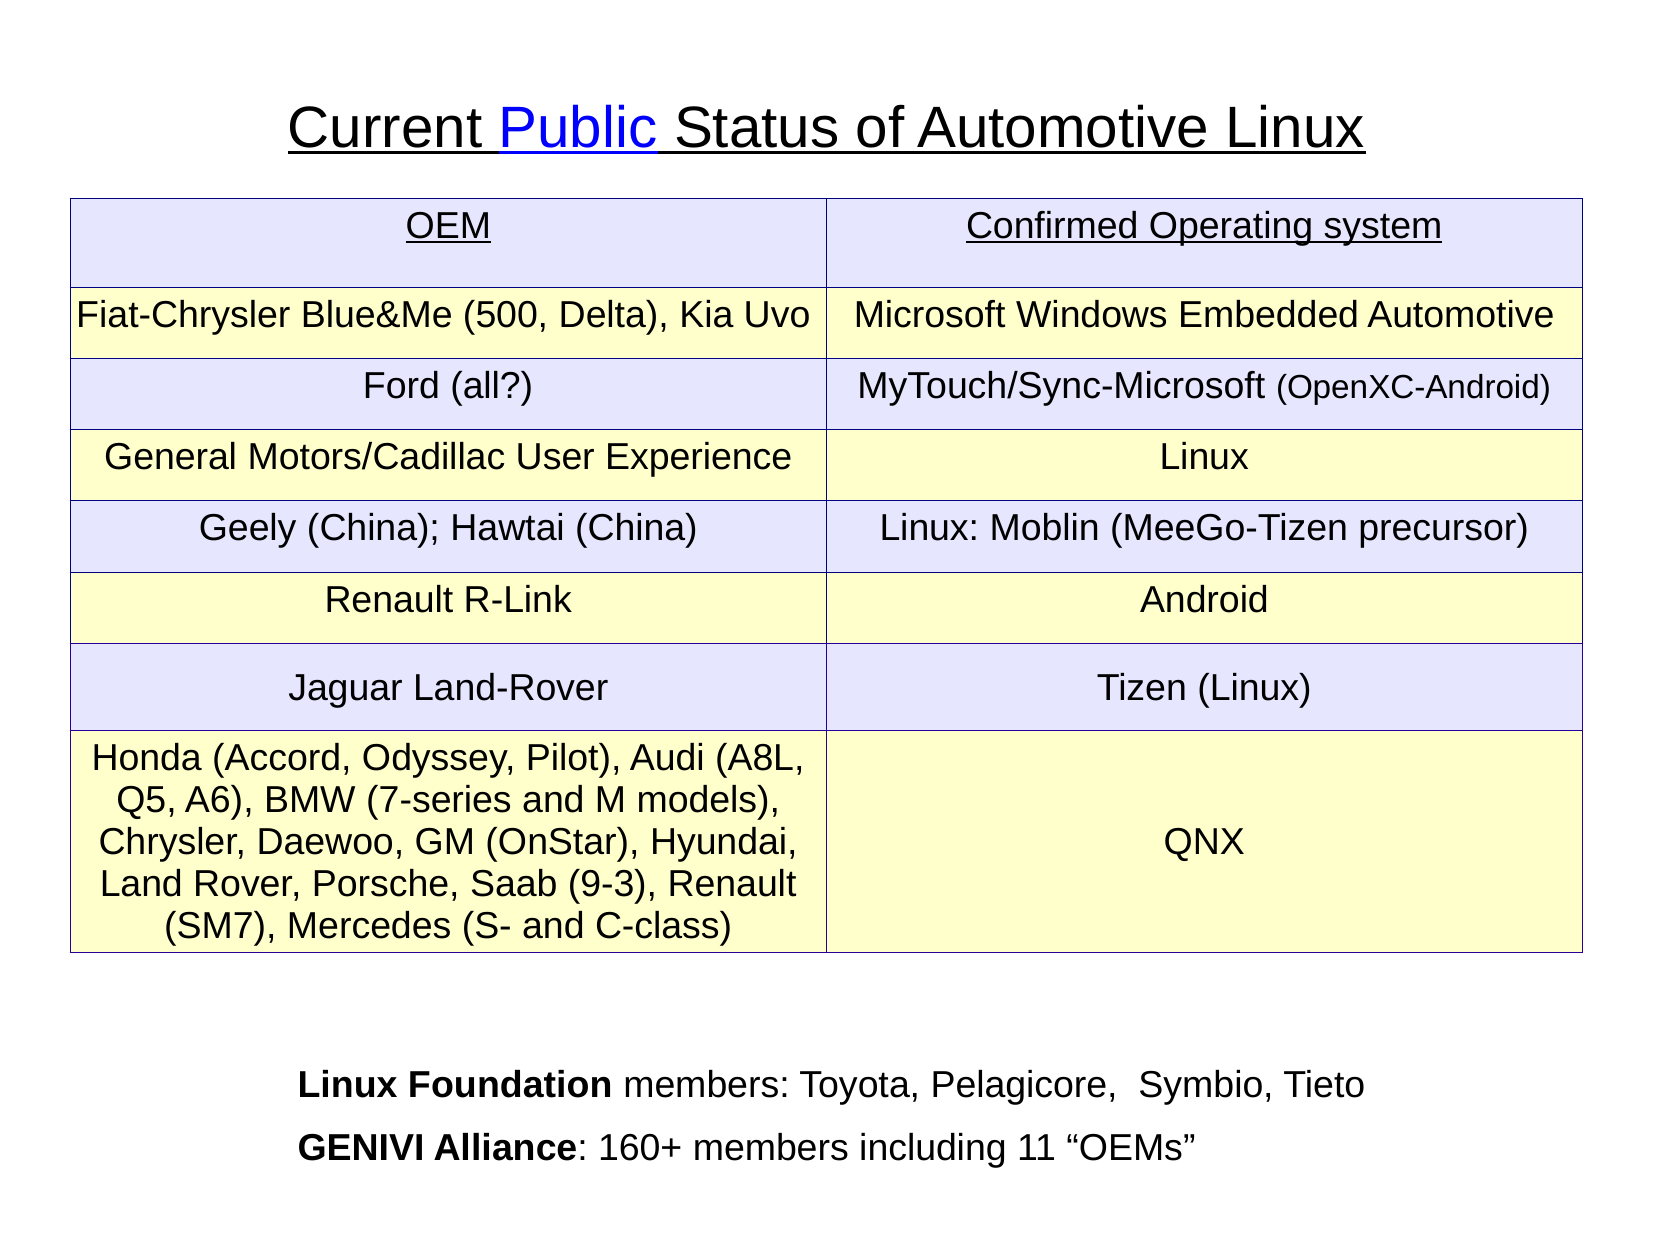

Current Public Status of Automotive Linux
| OEM | Confirmed Operating system |
| --- | --- |
| Fiat-Chrysler Blue&Me (500, Delta), Kia Uvo | Microsoft Windows Embedded Automotive |
| Ford (all?) | MyTouch/Sync-Microsoft (OpenXC-Android) |
| General Motors/Cadillac User Experience | Linux |
| Geely (China); Hawtai (China) | Linux: Moblin (MeeGo-Tizen precursor) |
| Renault R-Link | Android |
| Jaguar Land-Rover | Tizen (Linux) |
| Honda (Accord, Odyssey, Pilot), Audi (A8L, Q5, A6), BMW (7-series and M models), Chrysler, Daewoo, GM (OnStar), Hyundai, Land Rover, Porsche, Saab (9-3), Renault (SM7), Mercedes (S- and C-class) | QNX |
Linux Foundation members: Toyota, Pelagicore, Symbio, Tieto
GENIVI Alliance: 160+ members including 11 “OEMs”
5